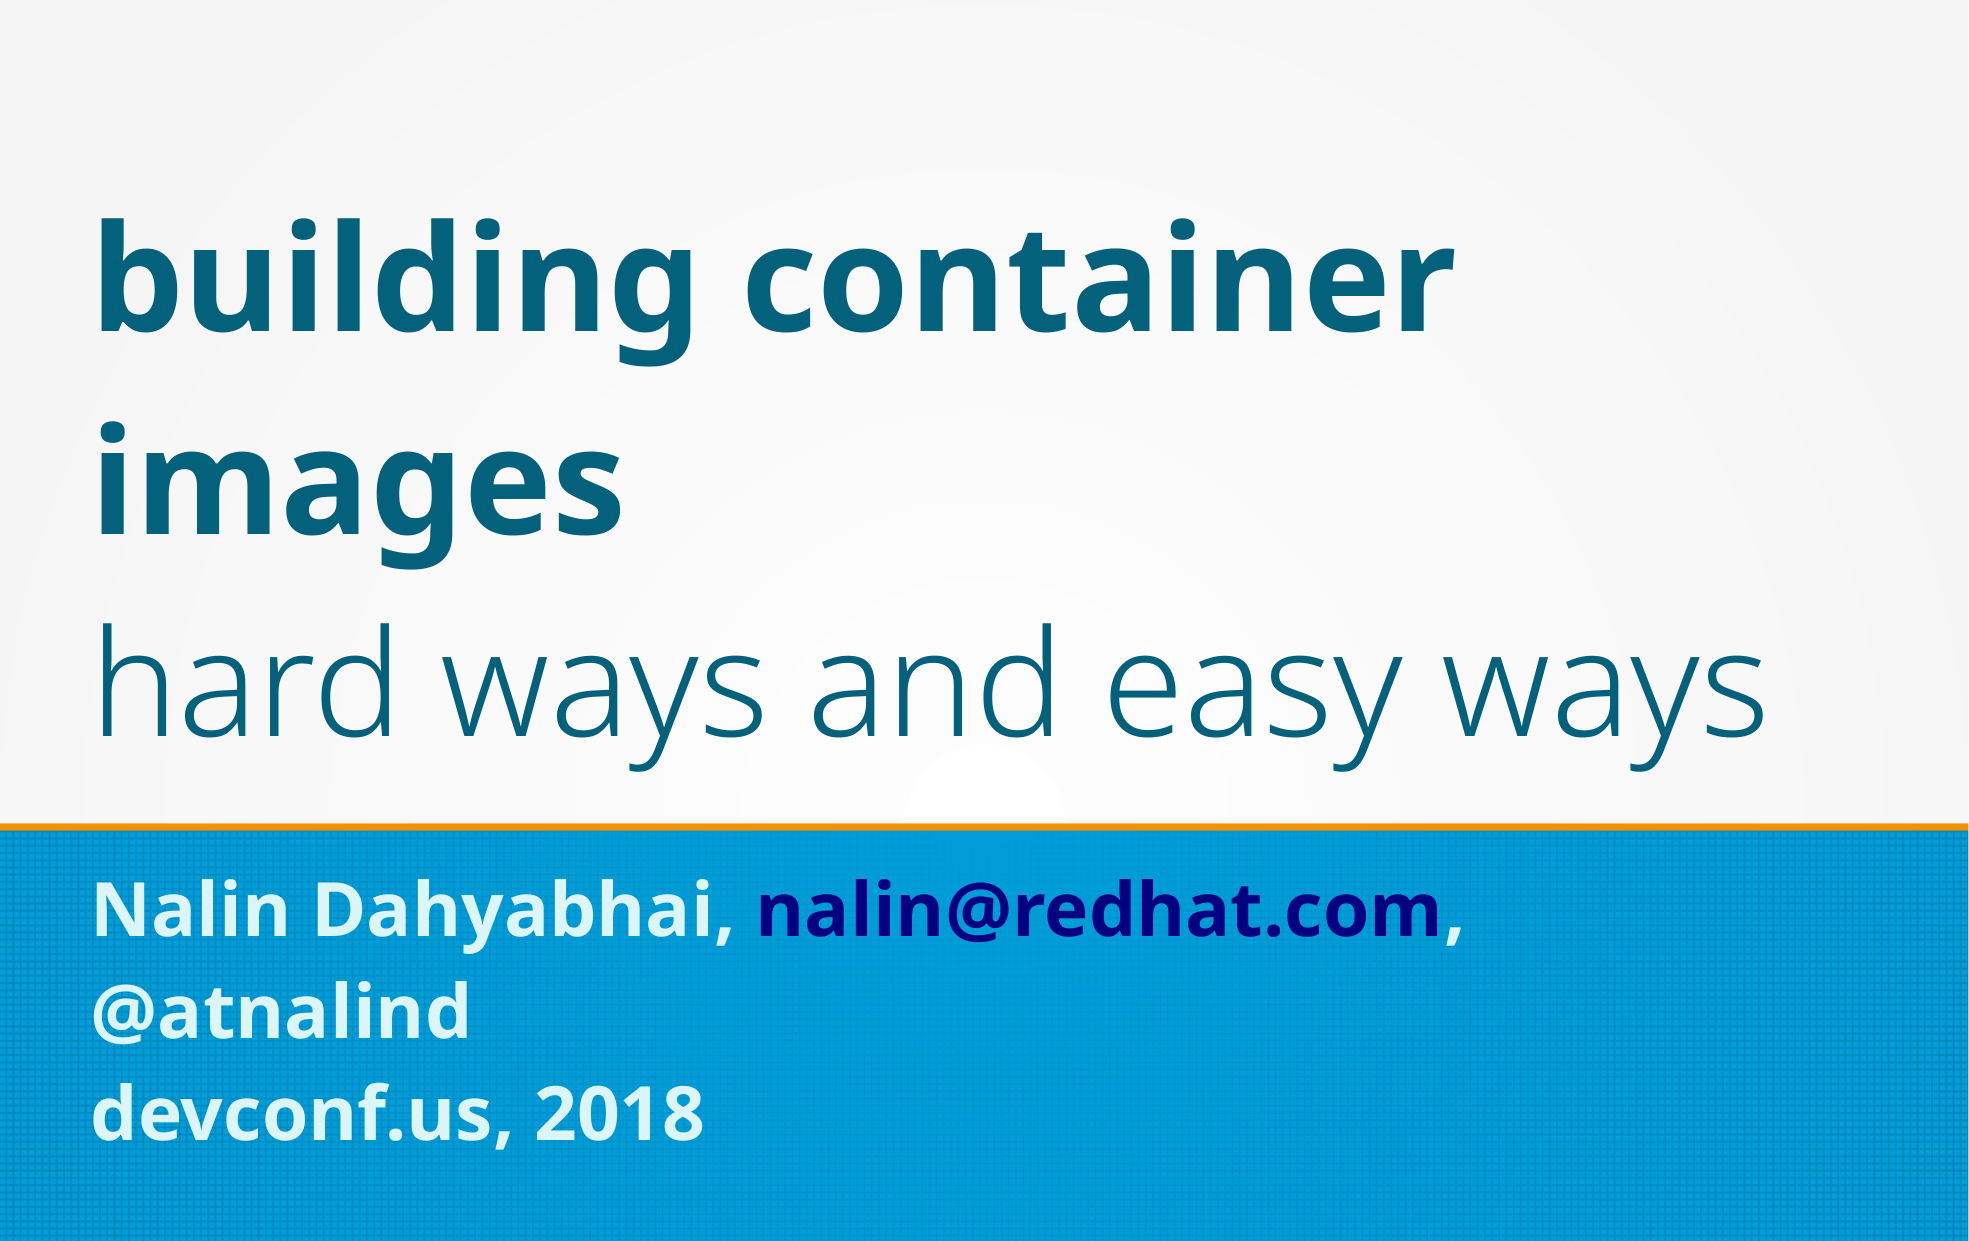

# building container images hard ways and easy ways
Nalin Dahyabhai, nalin@redhat.com, @atnalind
devconf.us, 2018